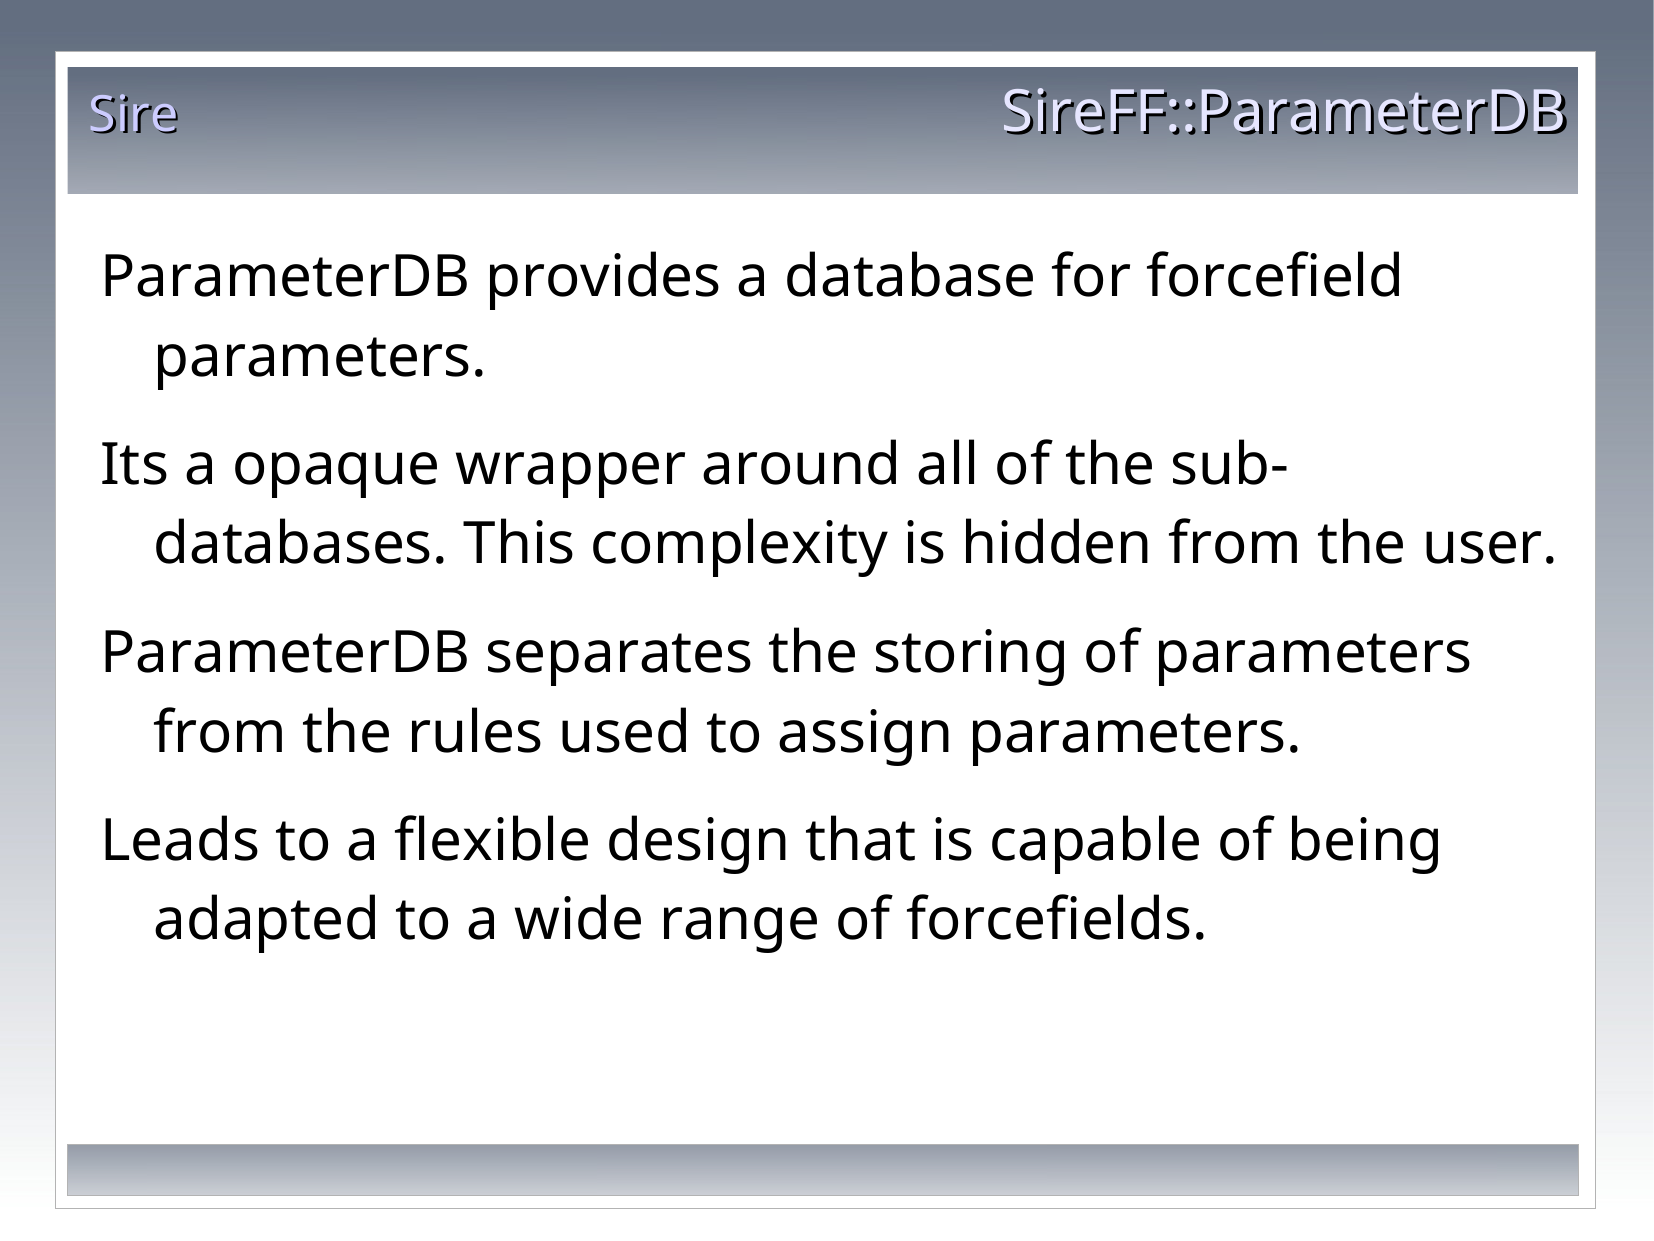

# SireFF::ParameterDB
ParameterDB provides a database for forcefield parameters.
Its a opaque wrapper around all of the sub-databases. This complexity is hidden from the user.
ParameterDB separates the storing of parameters from the rules used to assign parameters.
Leads to a flexible design that is capable of being adapted to a wide range of forcefields.